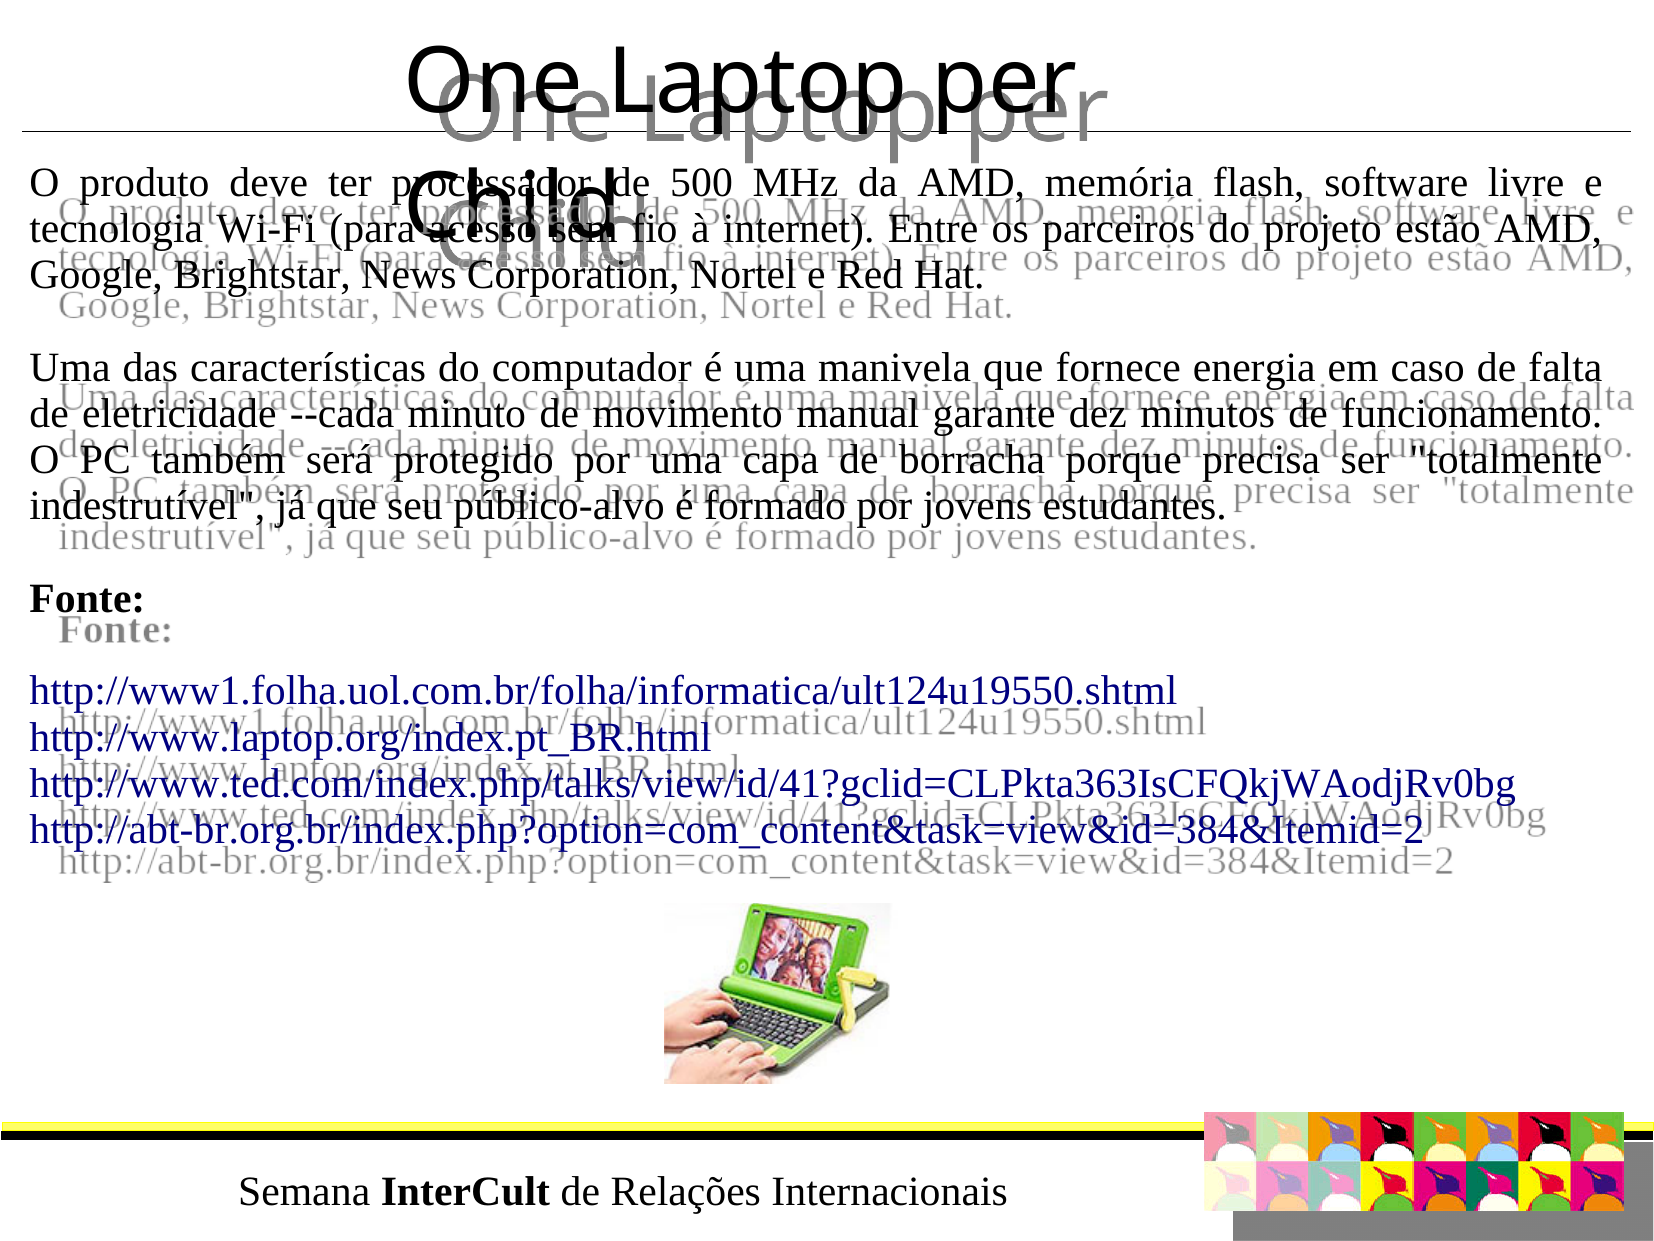

One Laptop per Child
O produto deve ter processador de 500 MHz da AMD, memória flash, software livre e tecnologia Wi-Fi (para acesso sem fio à internet). Entre os parceiros do projeto estão AMD, Google, Brightstar, News Corporation, Nortel e Red Hat.
Uma das características do computador é uma manivela que fornece energia em caso de falta de eletricidade --cada minuto de movimento manual garante dez minutos de funcionamento. O PC também será protegido por uma capa de borracha porque precisa ser "totalmente indestrutível", já que seu público-alvo é formado por jovens estudantes.
Fonte:
http://www1.folha.uol.com.br/folha/informatica/ult124u19550.shtml
http://www.laptop.org/index.pt_BR.html
http://www.ted.com/index.php/talks/view/id/41?gclid=CLPkta363IsCFQkjWAodjRv0bg
http://abt-br.org.br/index.php?option=com_content&task=view&id=384&Itemid=2
Semana InterCult de Relações Internacionais